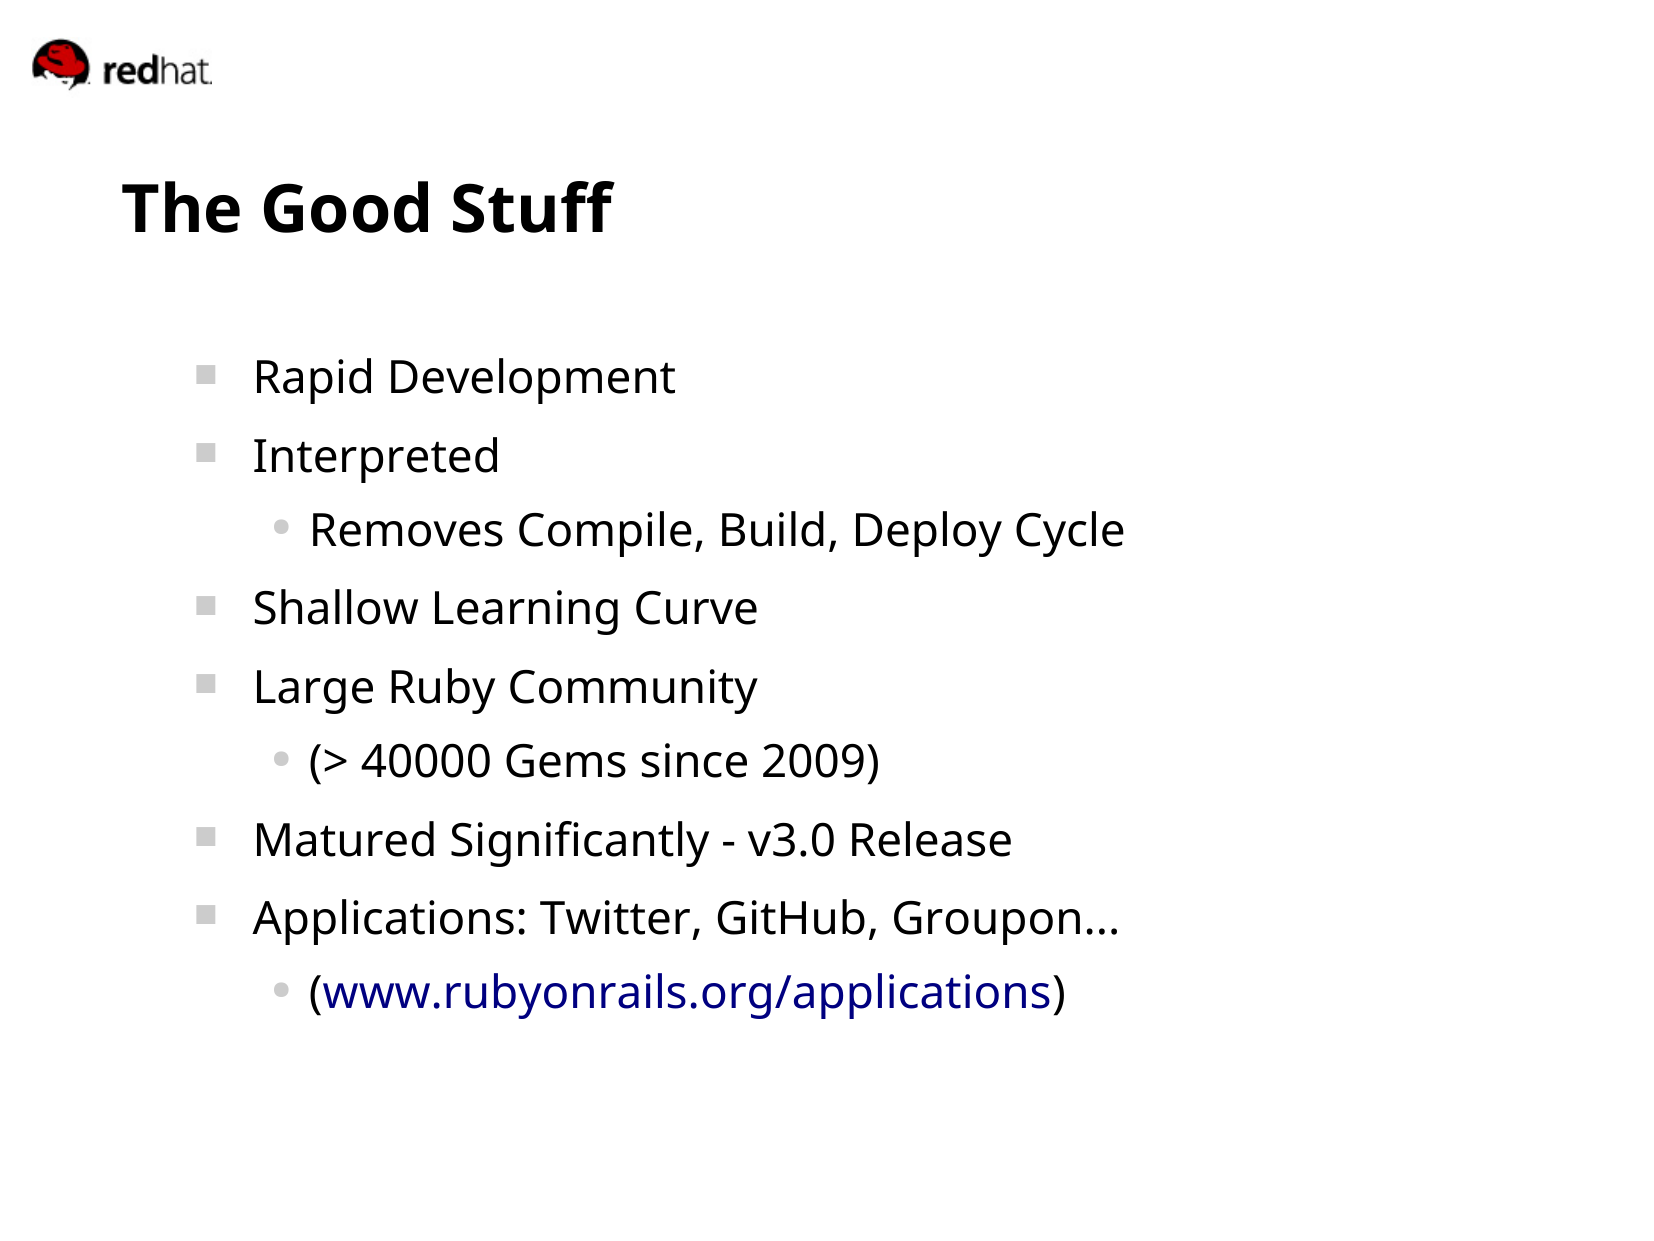

# The Good Stuff
Rapid Development
Interpreted
Removes Compile, Build, Deploy Cycle
Shallow Learning Curve
Large Ruby Community
(> 40000 Gems since 2009)
Matured Significantly - v3.0 Release
Applications: Twitter, GitHub, Groupon...
(www.rubyonrails.org/applications)